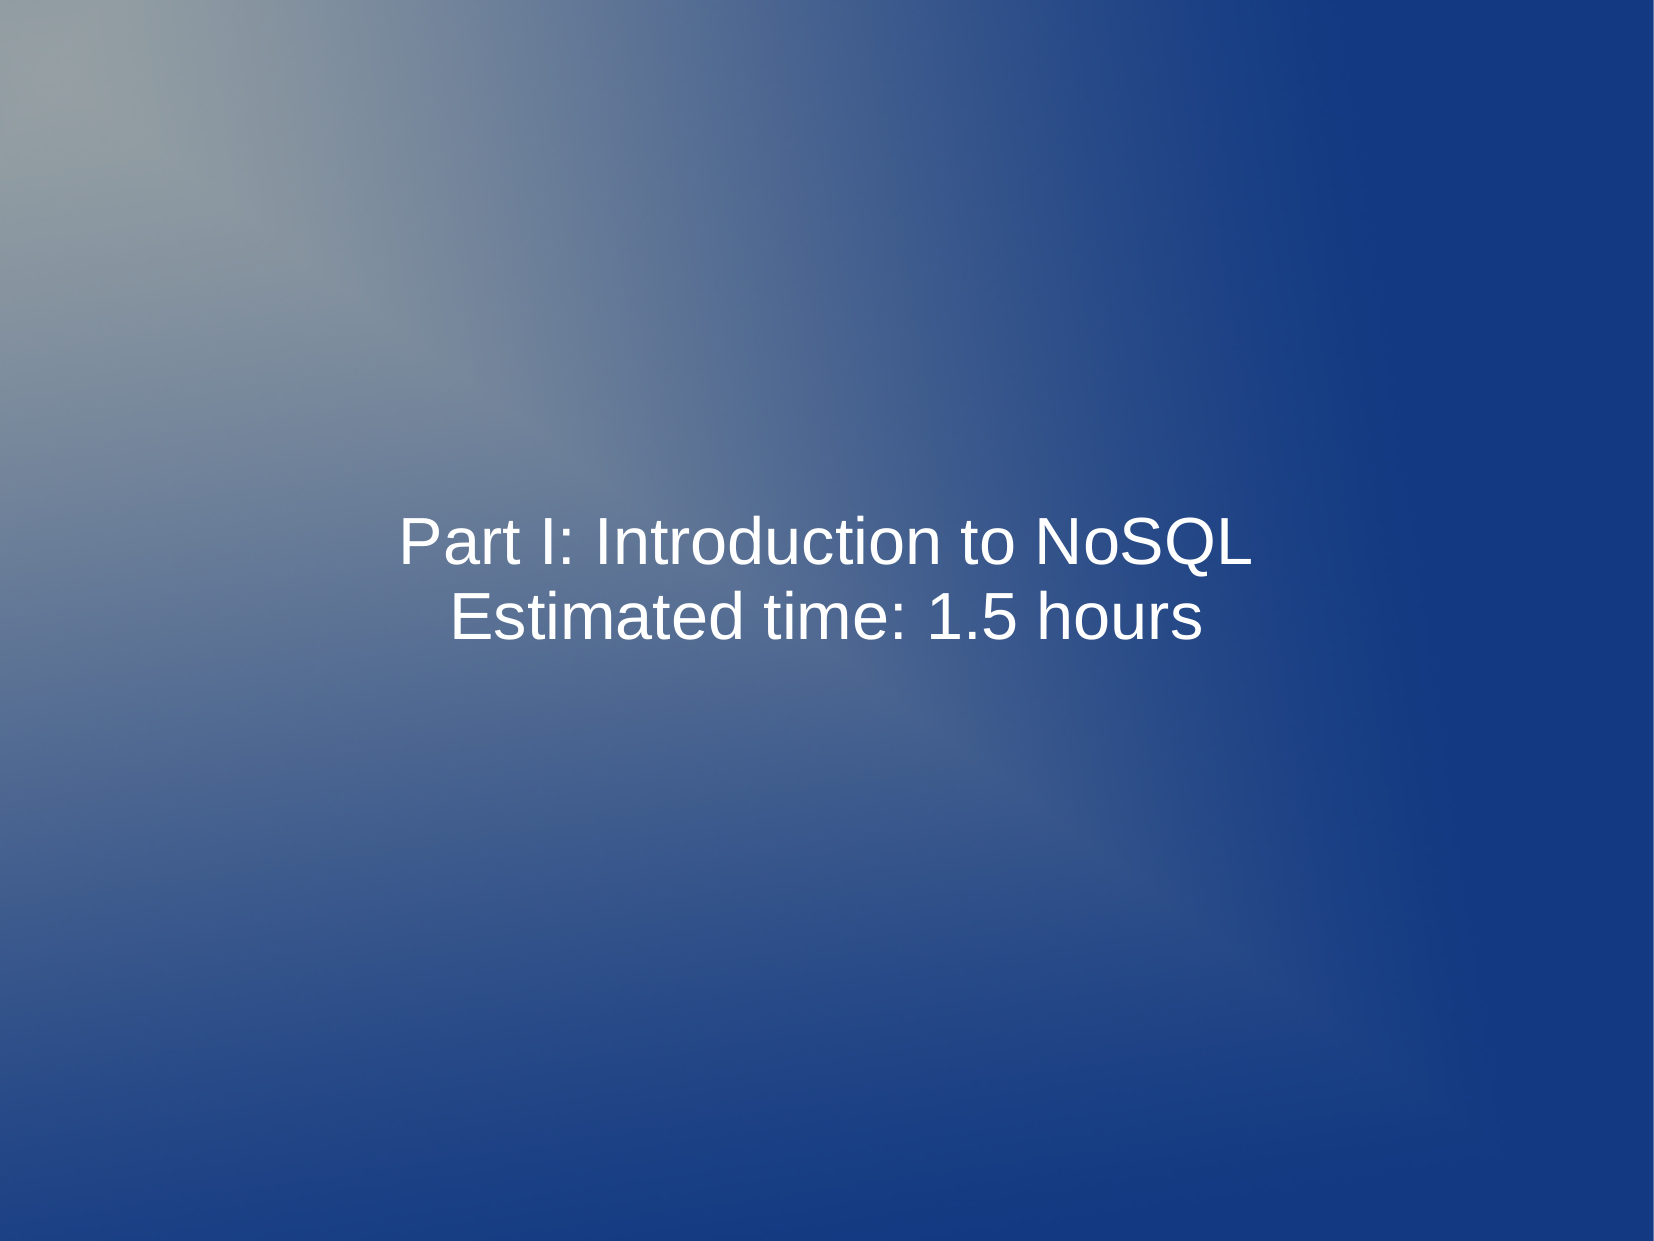

# Part I: Introduction to NoSQL
Estimated time: 1.5 hours